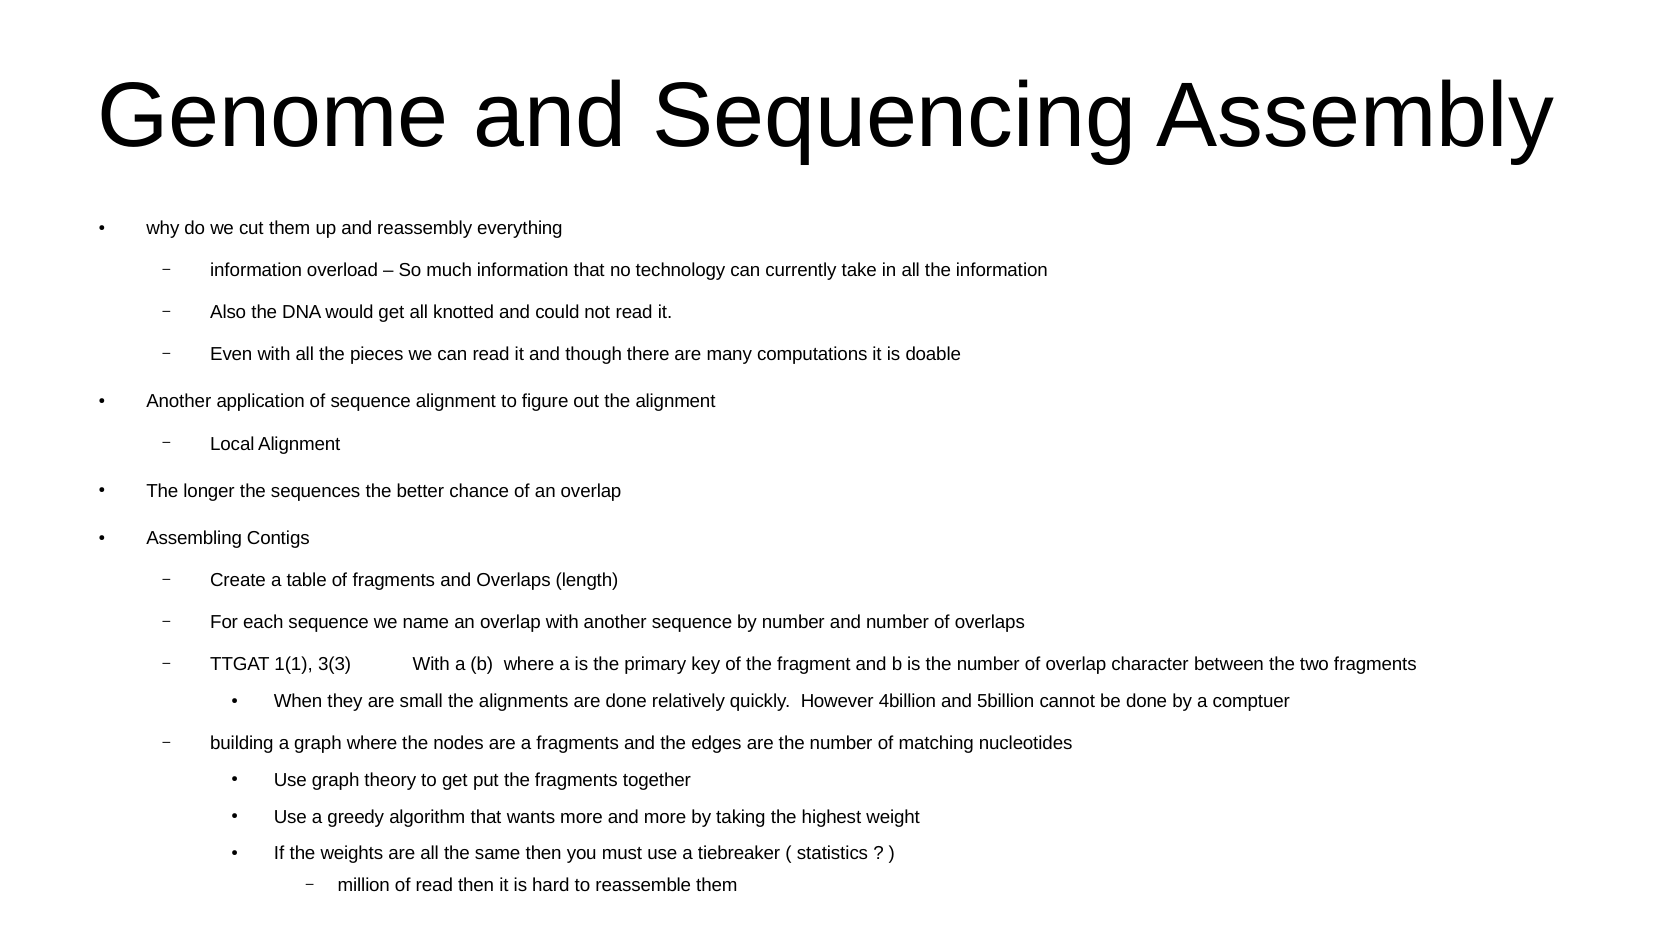

# Genome and Sequencing Assembly
why do we cut them up and reassembly everything
information overload – So much information that no technology can currently take in all the information
Also the DNA would get all knotted and could not read it.
Even with all the pieces we can read it and though there are many computations it is doable
Another application of sequence alignment to figure out the alignment
Local Alignment
The longer the sequences the better chance of an overlap
Assembling Contigs
Create a table of fragments and Overlaps (length)
For each sequence we name an overlap with another sequence by number and number of overlaps
TTGAT 1(1), 3(3)	With a (b) where a is the primary key of the fragment and b is the number of overlap character between the two fragments
When they are small the alignments are done relatively quickly. However 4billion and 5billion cannot be done by a comptuer
building a graph where the nodes are a fragments and the edges are the number of matching nucleotides
Use graph theory to get put the fragments together
Use a greedy algorithm that wants more and more by taking the highest weight
If the weights are all the same then you must use a tiebreaker ( statistics ? )
million of read then it is hard to reassemble them